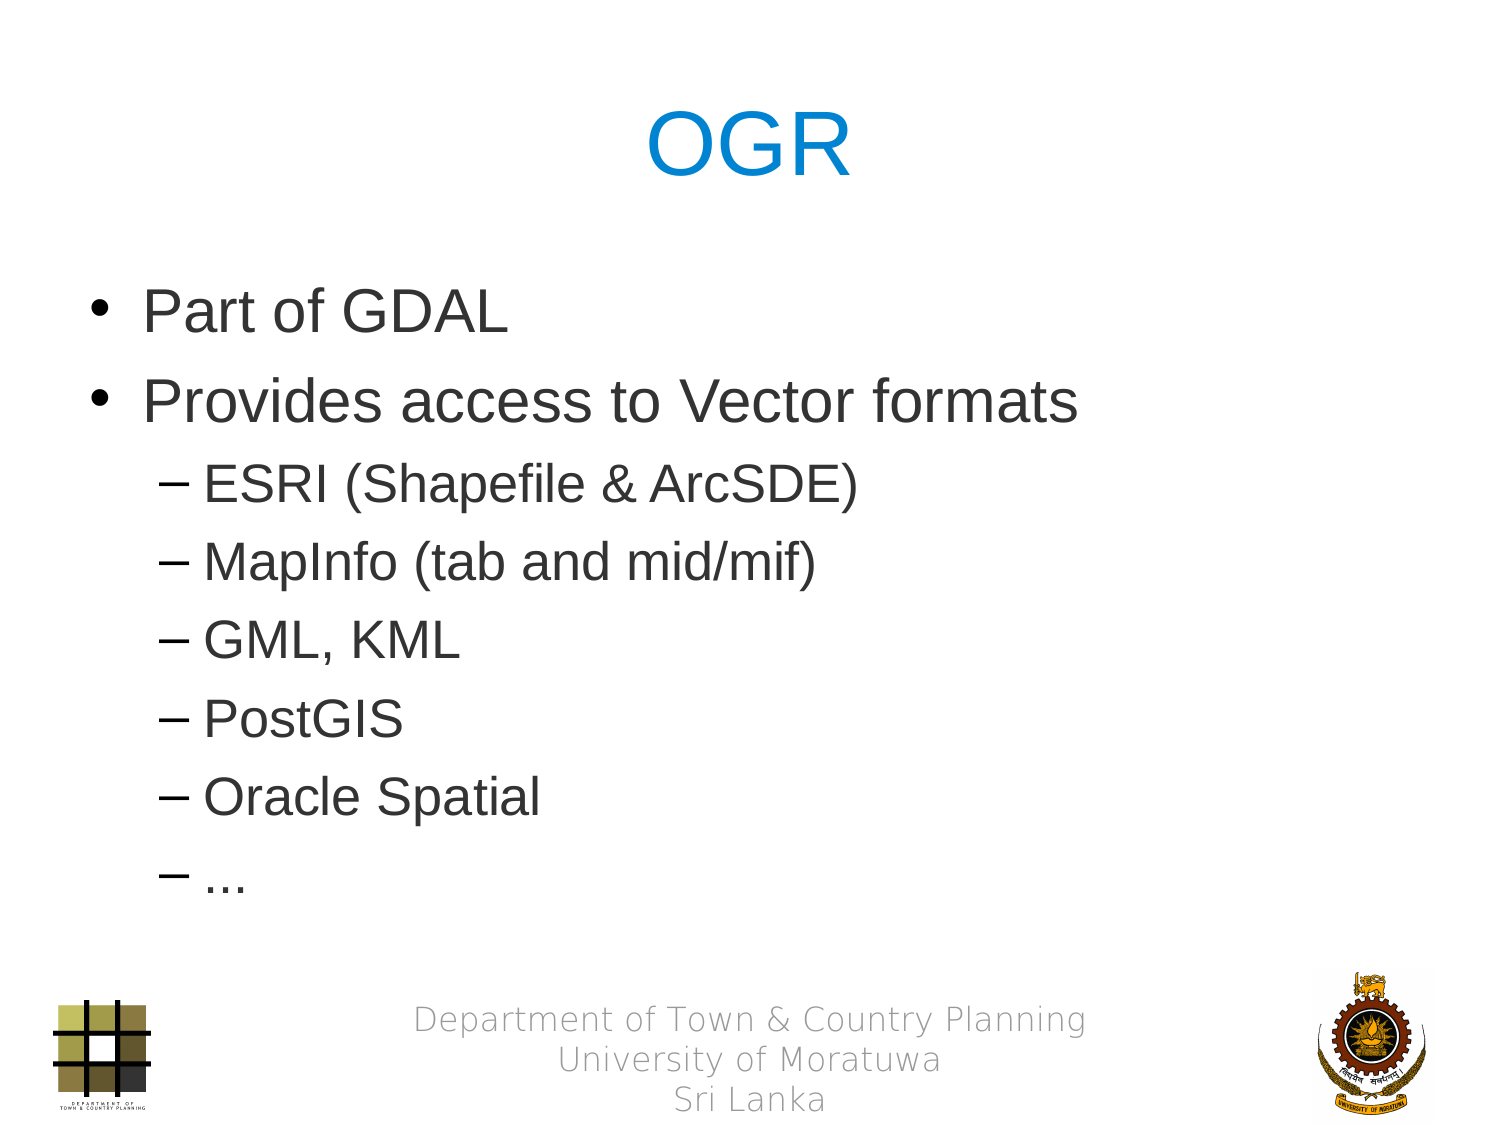

# OGR
Part of GDAL
Provides access to Vector formats
ESRI (Shapefile & ArcSDE)
MapInfo (tab and mid/mif)
GML, KML
PostGIS
Oracle Spatial
...